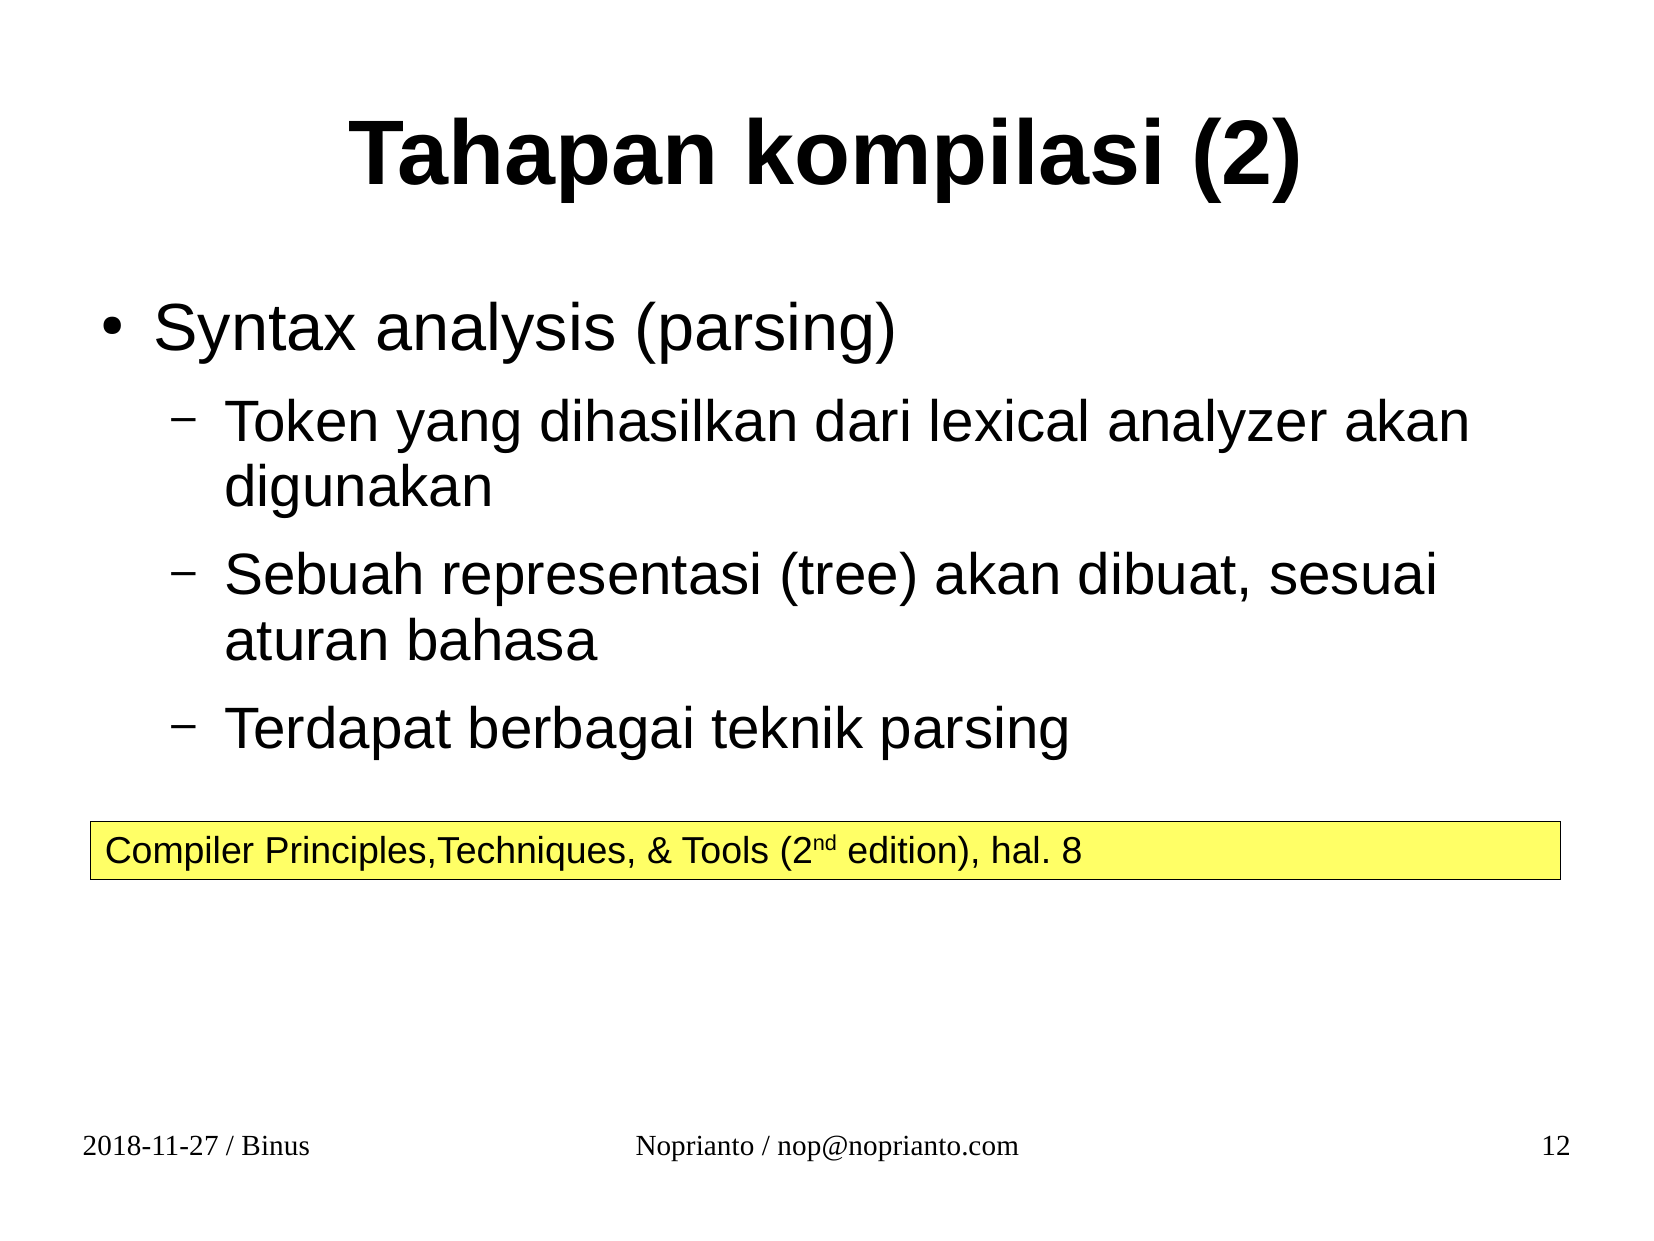

# Tahapan kompilasi (2)
Syntax analysis (parsing)
Token yang dihasilkan dari lexical analyzer akan digunakan
Sebuah representasi (tree) akan dibuat, sesuai aturan bahasa
Terdapat berbagai teknik parsing
Compiler Principles,Techniques, & Tools (2nd edition), hal. 8
2018-11-27 / Binus
Noprianto / nop@noprianto.com
12